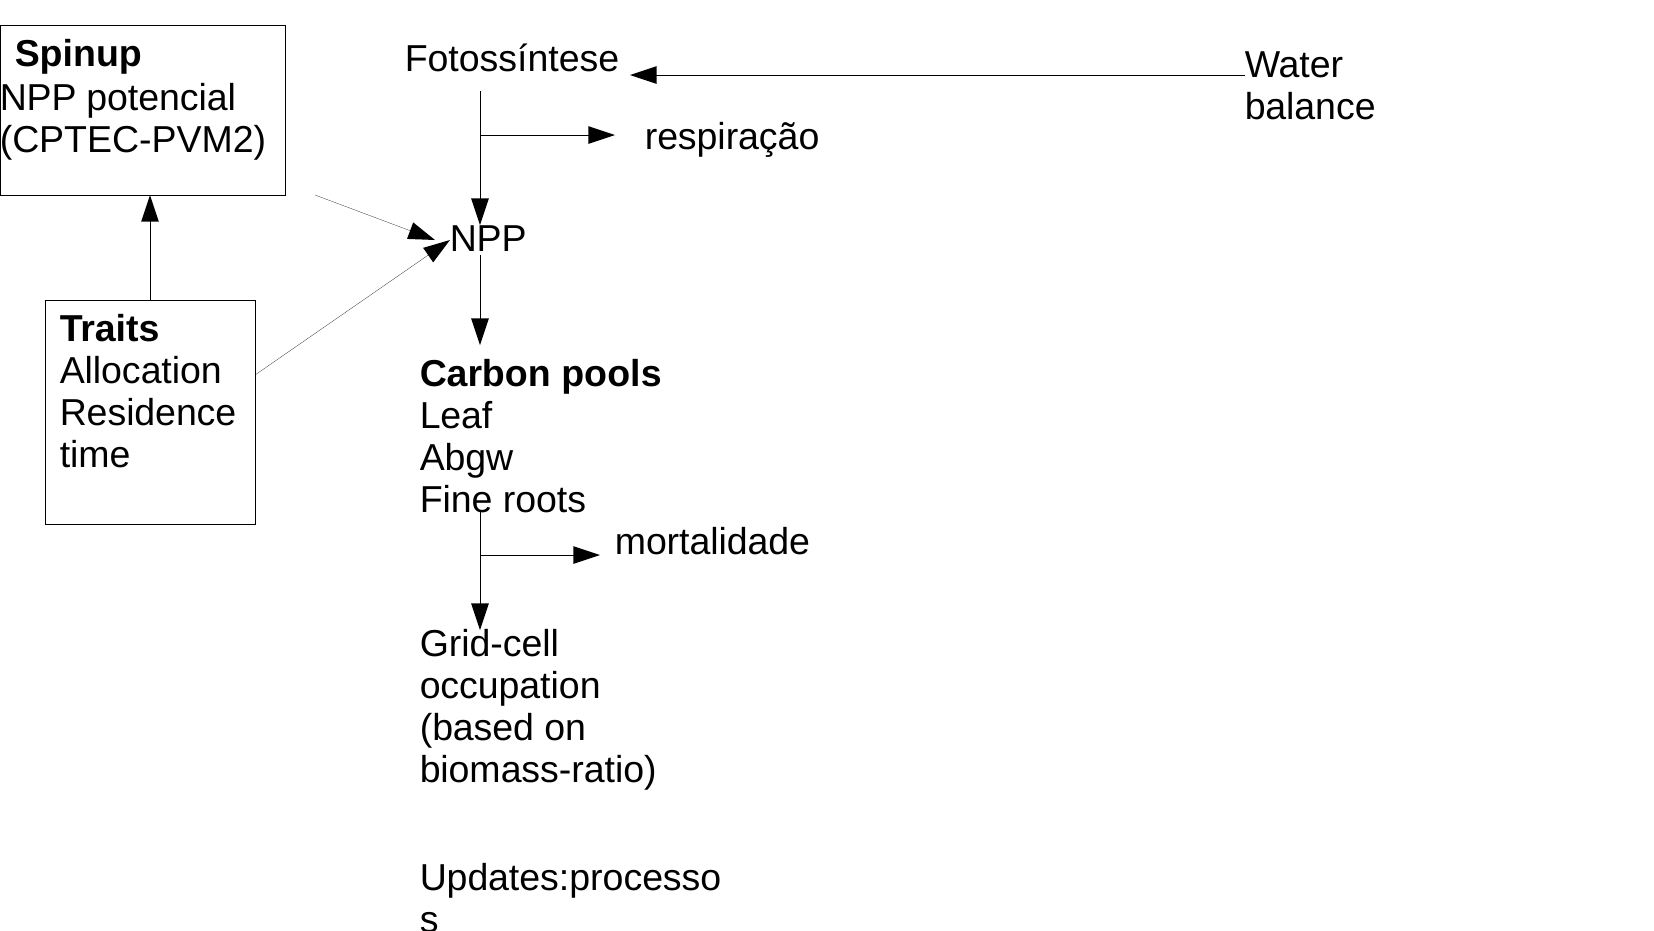

Spinup
Fotossíntese
Water balance
NPP potencial
(CPTEC-PVM2)
respiração
NPP
Traits
Allocation
Residence time
Carbon pools
Leaf
Abgw
Fine roots
mortalidade
Grid-cell occupation
(based on biomass-ratio)
Updates:processos